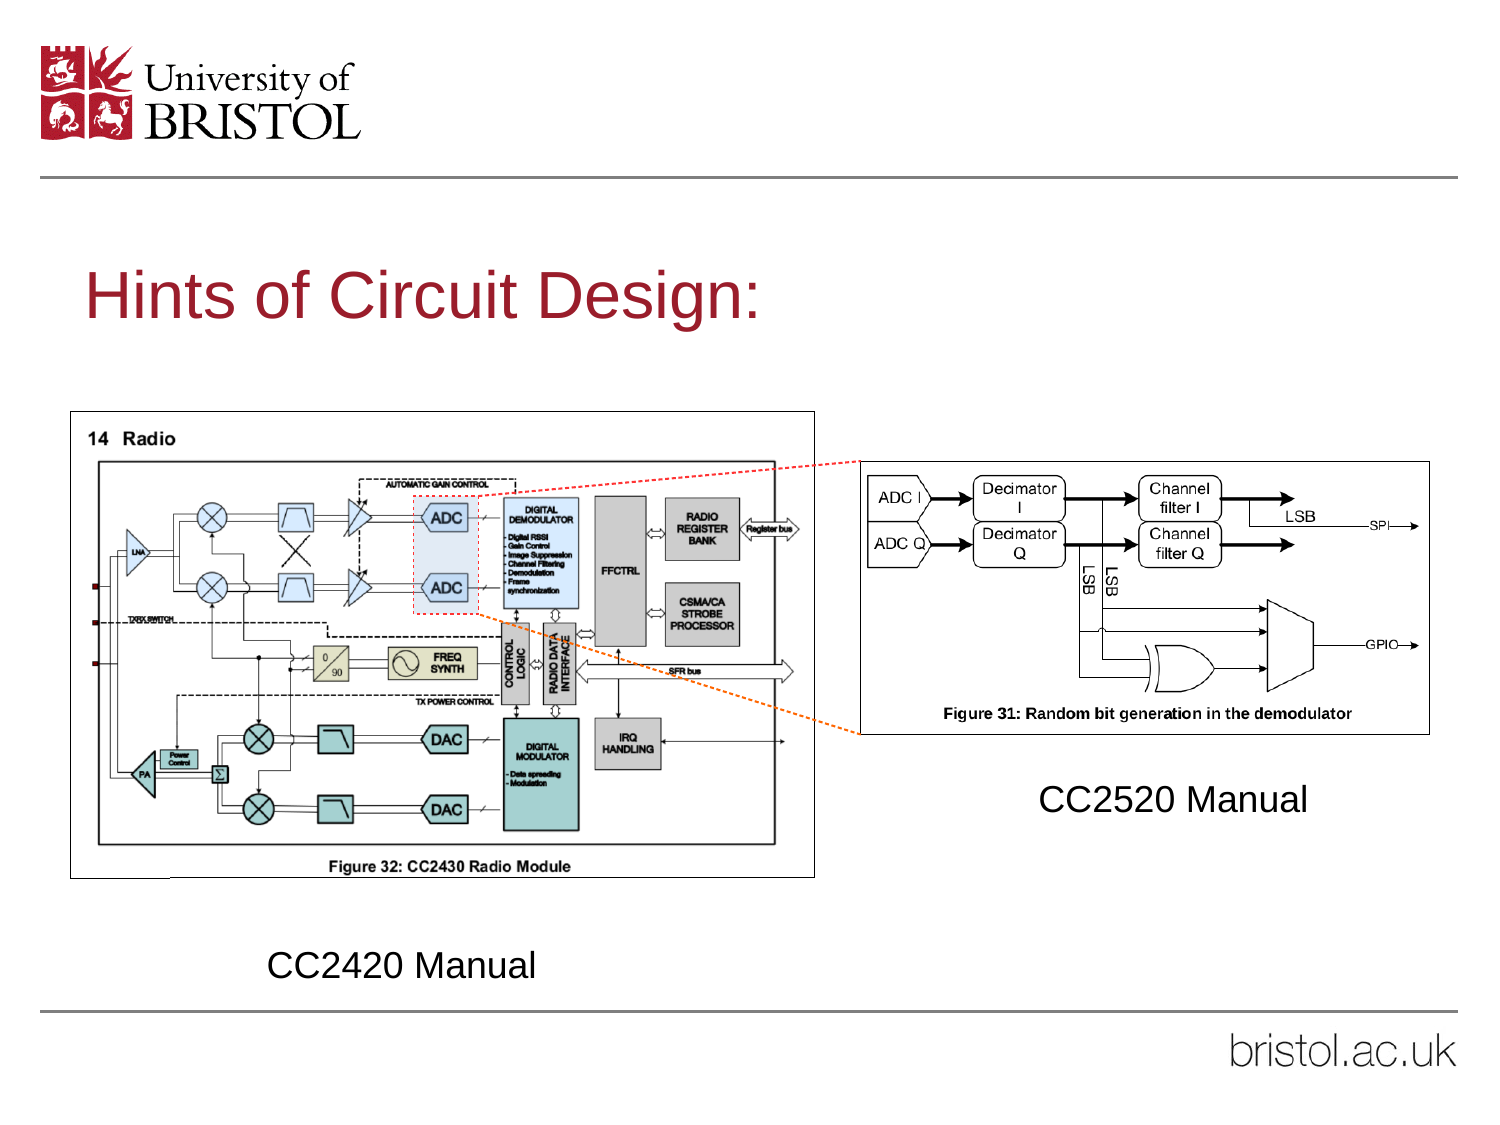

# Hints of Circuit Design:
CC2520 Manual
CC2420 Manual